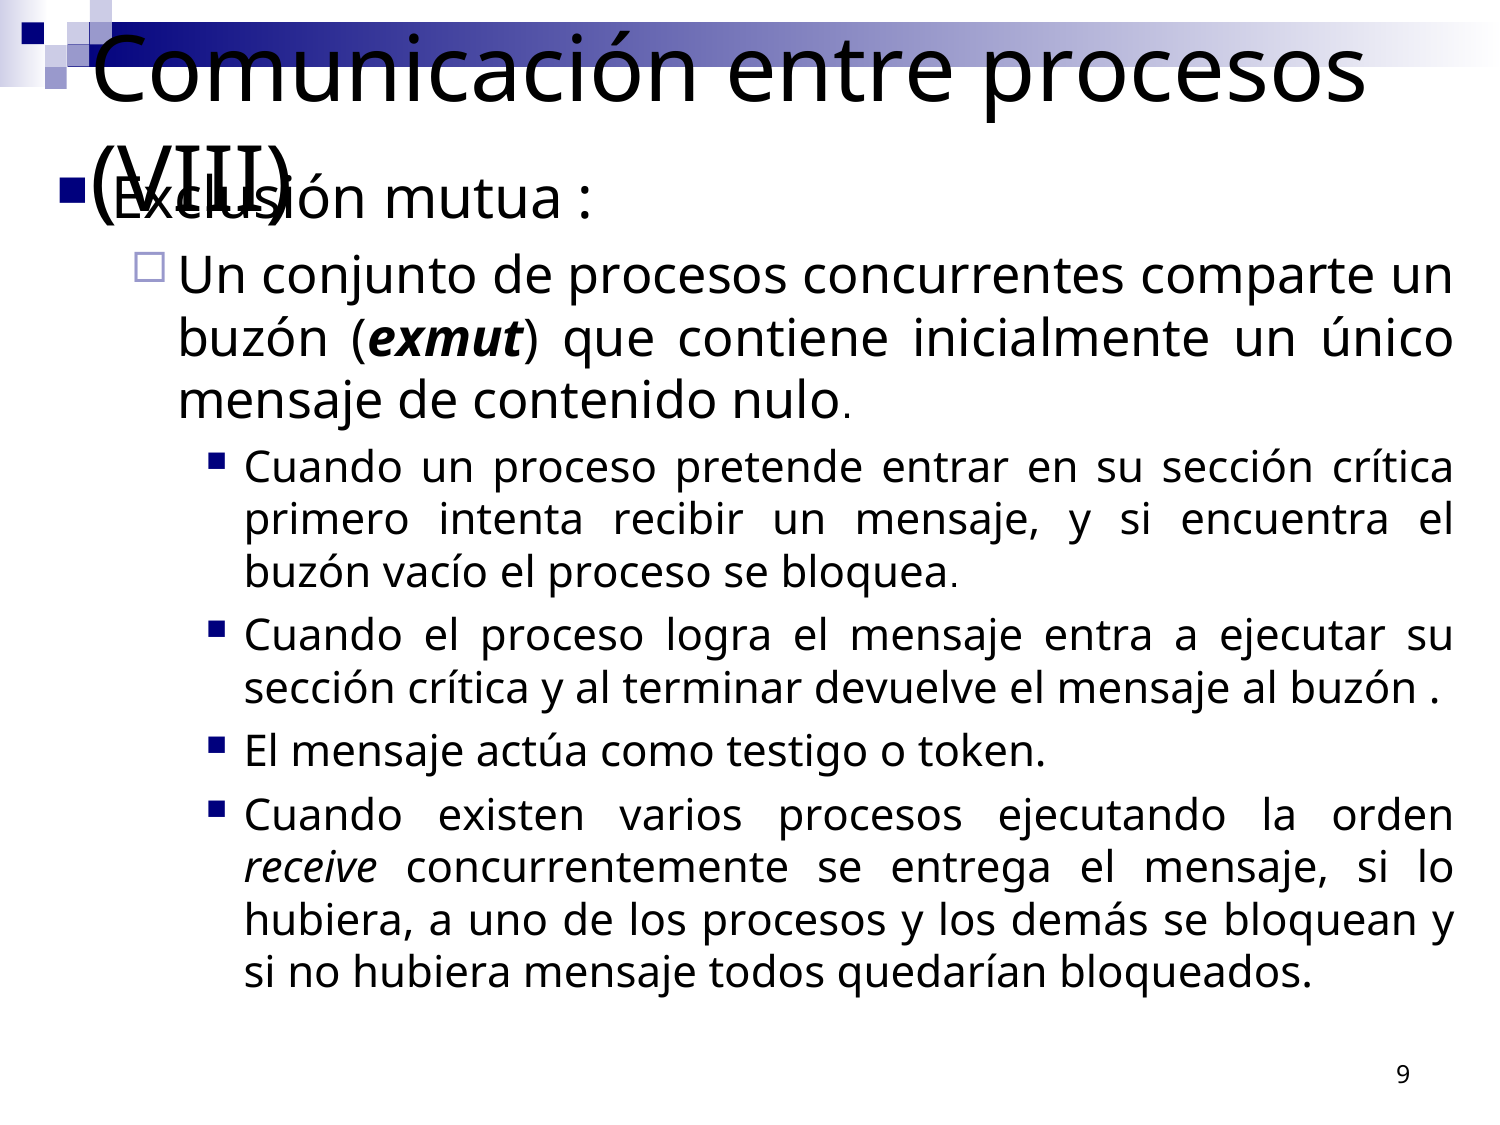

Comunicación entre procesos (VIII)
Exclusión mutua :
Un conjunto de procesos concurrentes comparte un buzón (exmut) que contiene inicialmente un único mensaje de contenido nulo.
Cuando un proceso pretende entrar en su sección crítica primero intenta recibir un mensaje, y si encuentra el buzón vacío el proceso se bloquea.
Cuando el proceso logra el mensaje entra a ejecutar su sección crítica y al terminar devuelve el mensaje al buzón .
El mensaje actúa como testigo o token.
Cuando existen varios procesos ejecutando la orden receive concurrentemente se entrega el mensaje, si lo hubiera, a uno de los procesos y los demás se bloquean y si no hubiera mensaje todos quedarían bloqueados.